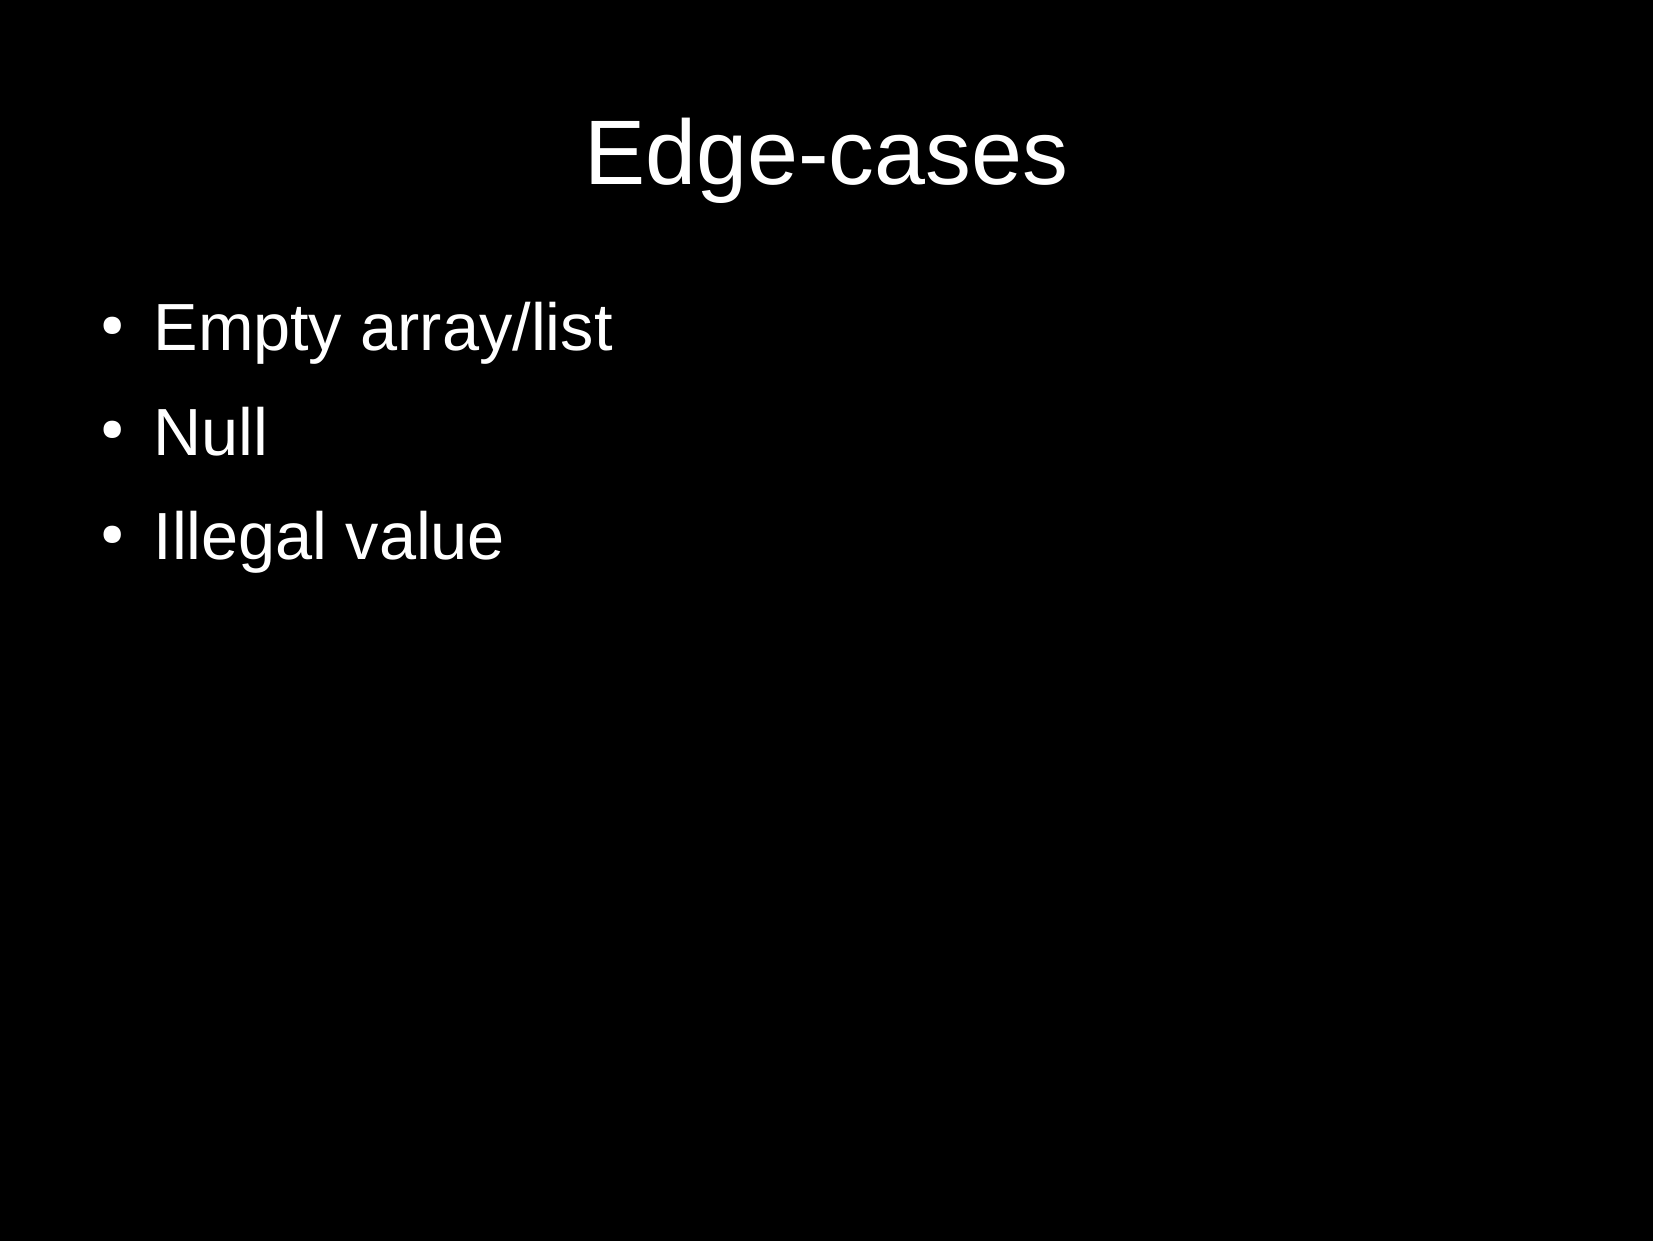

# Edge-cases
Empty array/list
Null
Illegal value